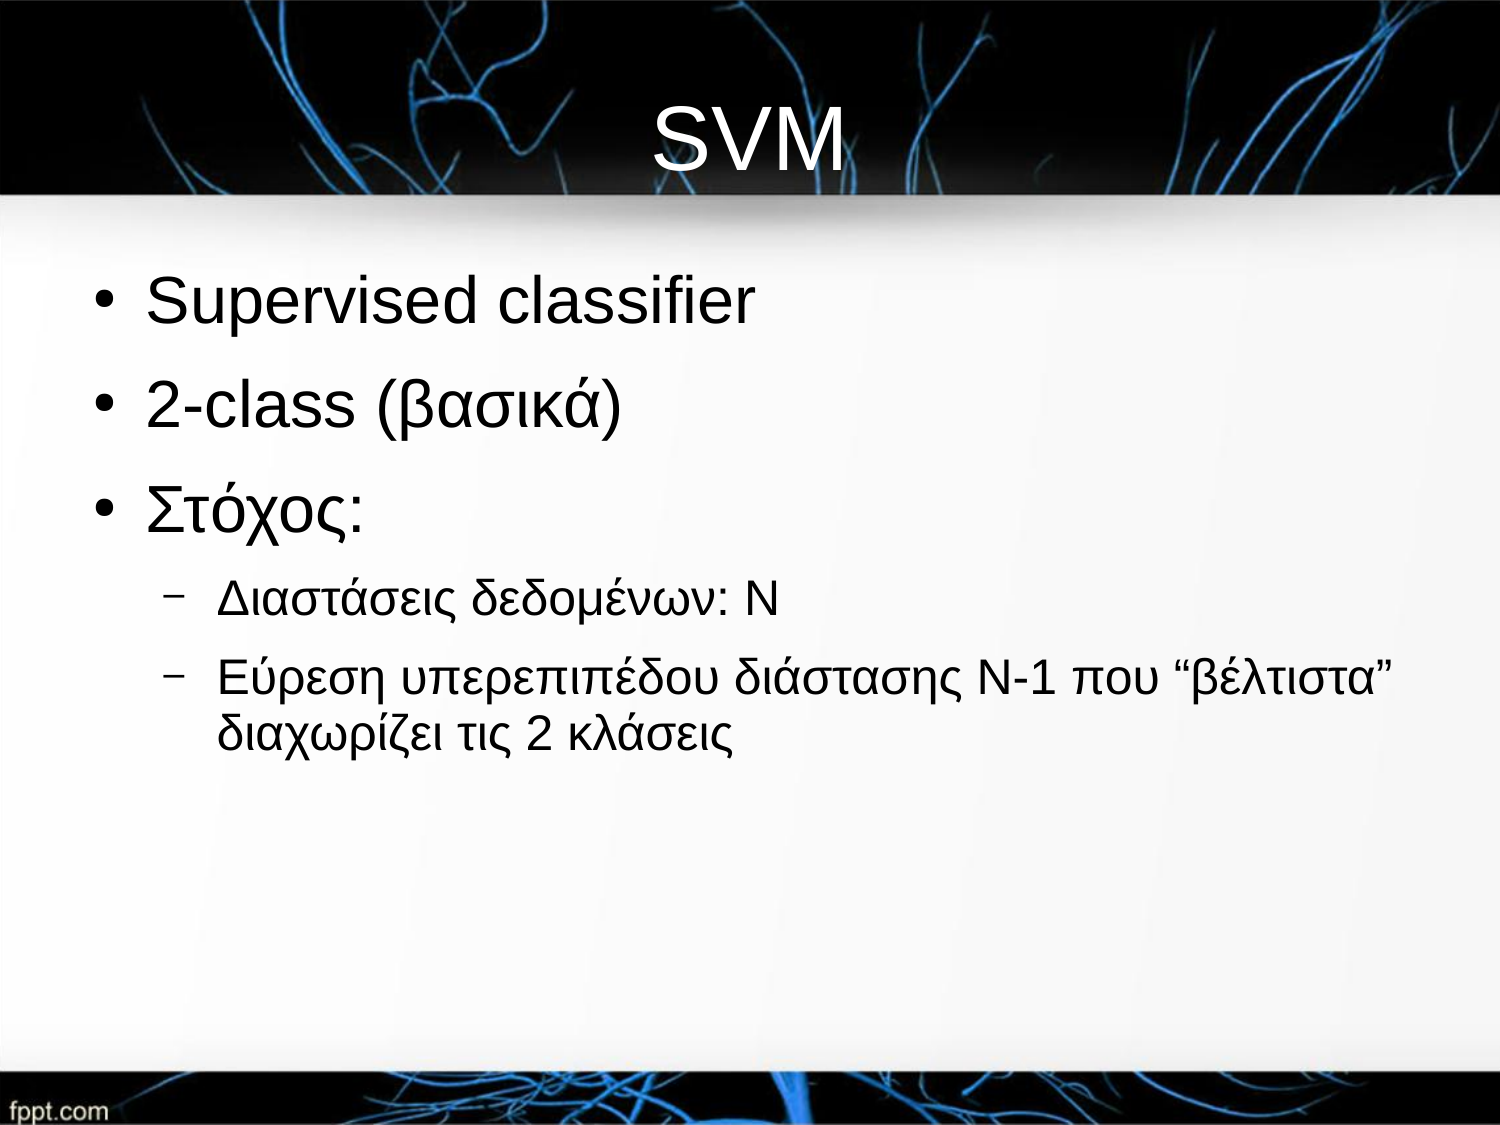

# SVM
Supervised classifier
2-class (βασικά)
Στόχος:
Διαστάσεις δεδομένων: Ν
Εύρεση υπερεπιπέδου διάστασης Ν-1 που “βέλτιστα” διαχωρίζει τις 2 κλάσεις